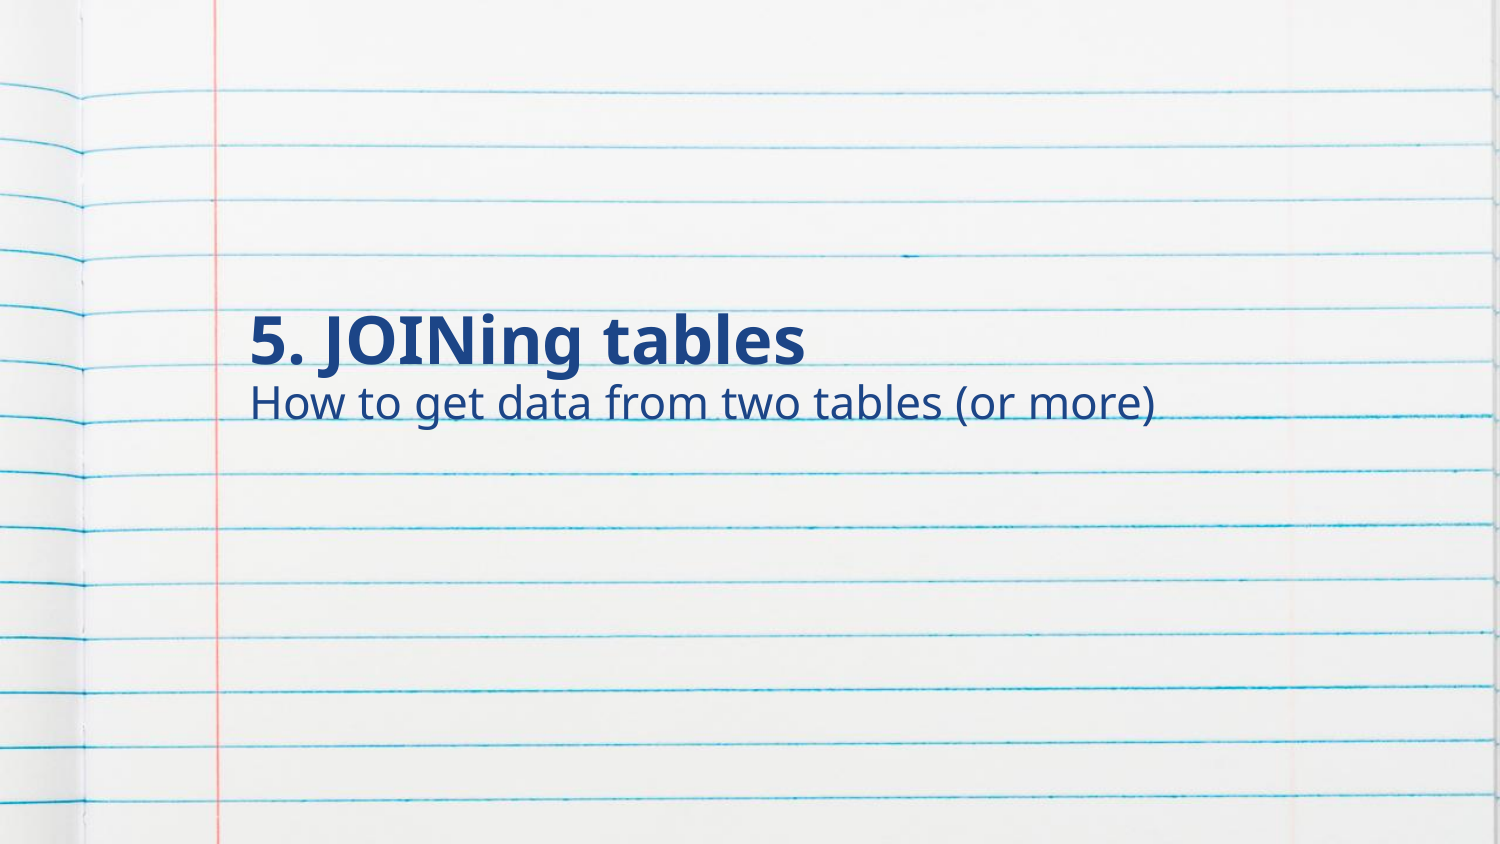

# 5. JOINing tables
How to get data from two tables (or more)